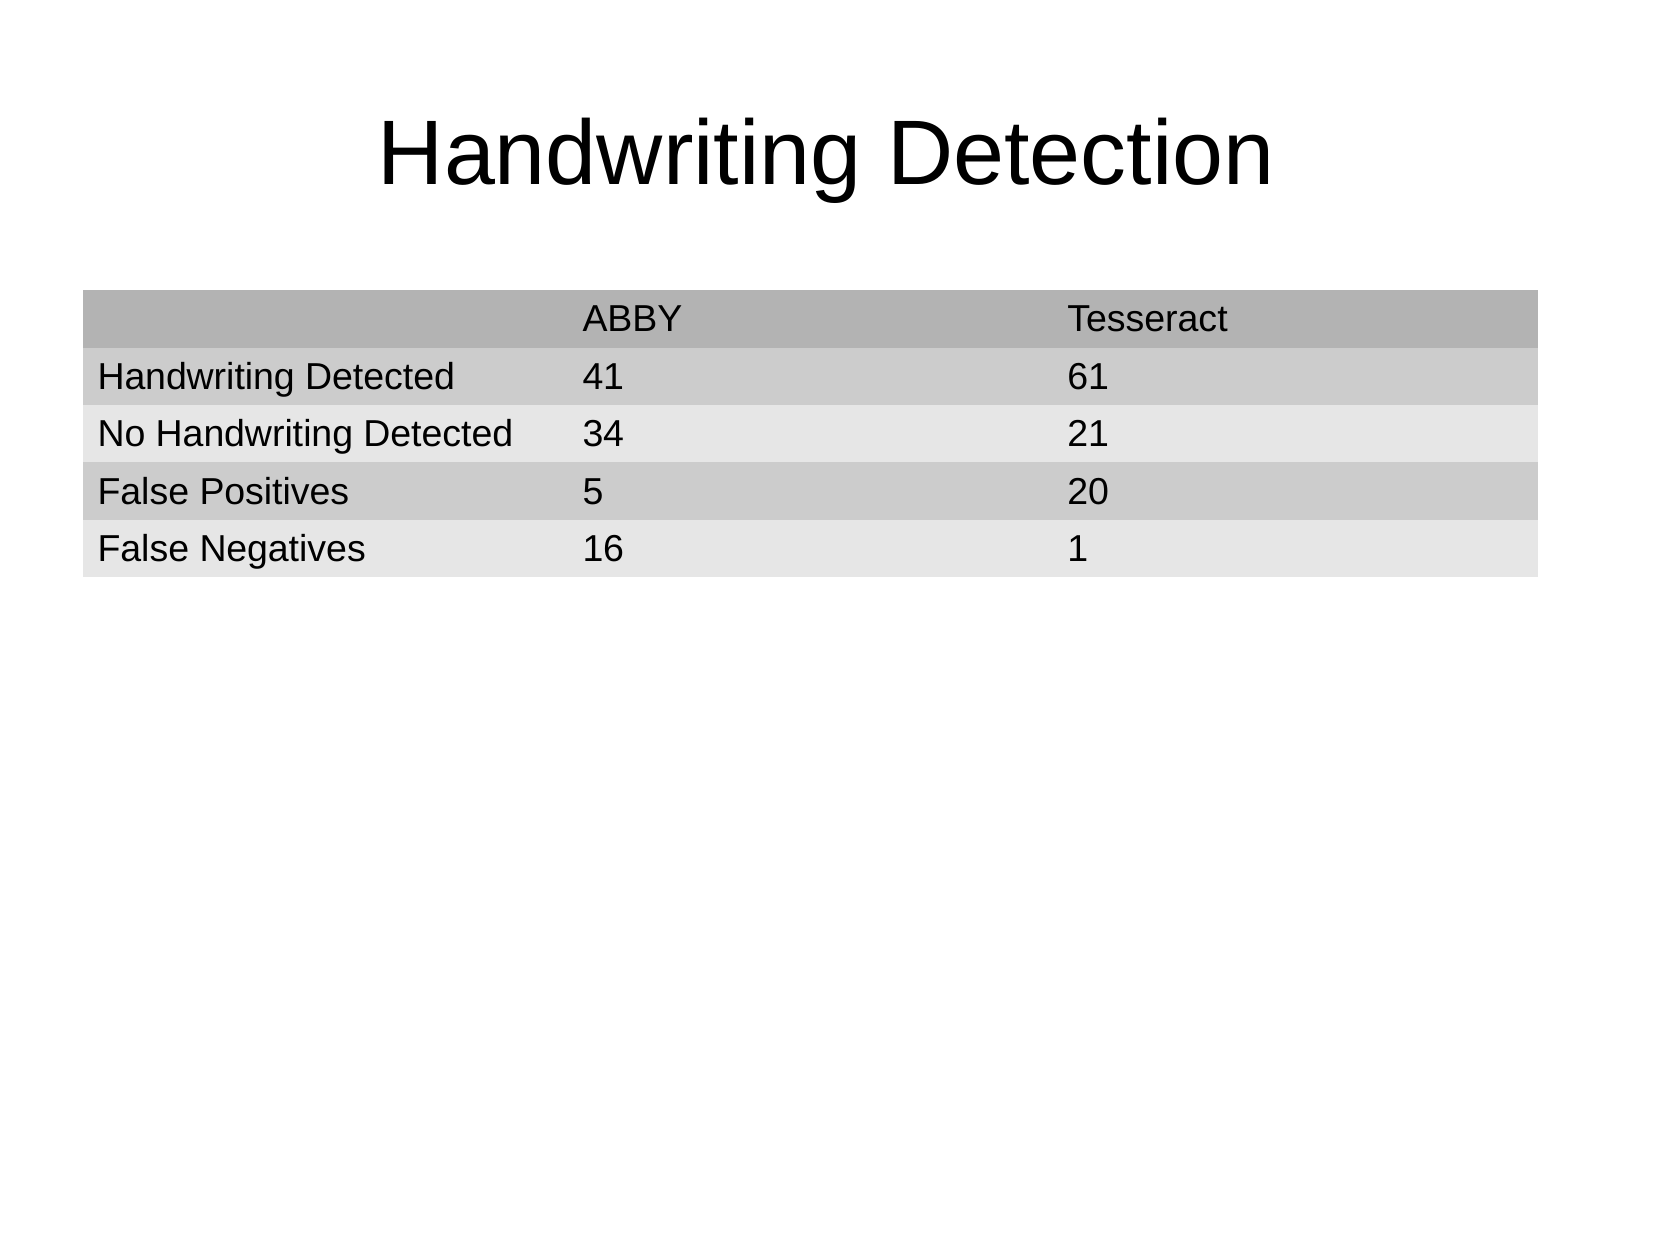

# Handwriting Detection
| | ABBY | Tesseract |
| --- | --- | --- |
| Handwriting Detected | 41 | 61 |
| No Handwriting Detected | 34 | 21 |
| False Positives | 5 | 20 |
| False Negatives | 16 | 1 |